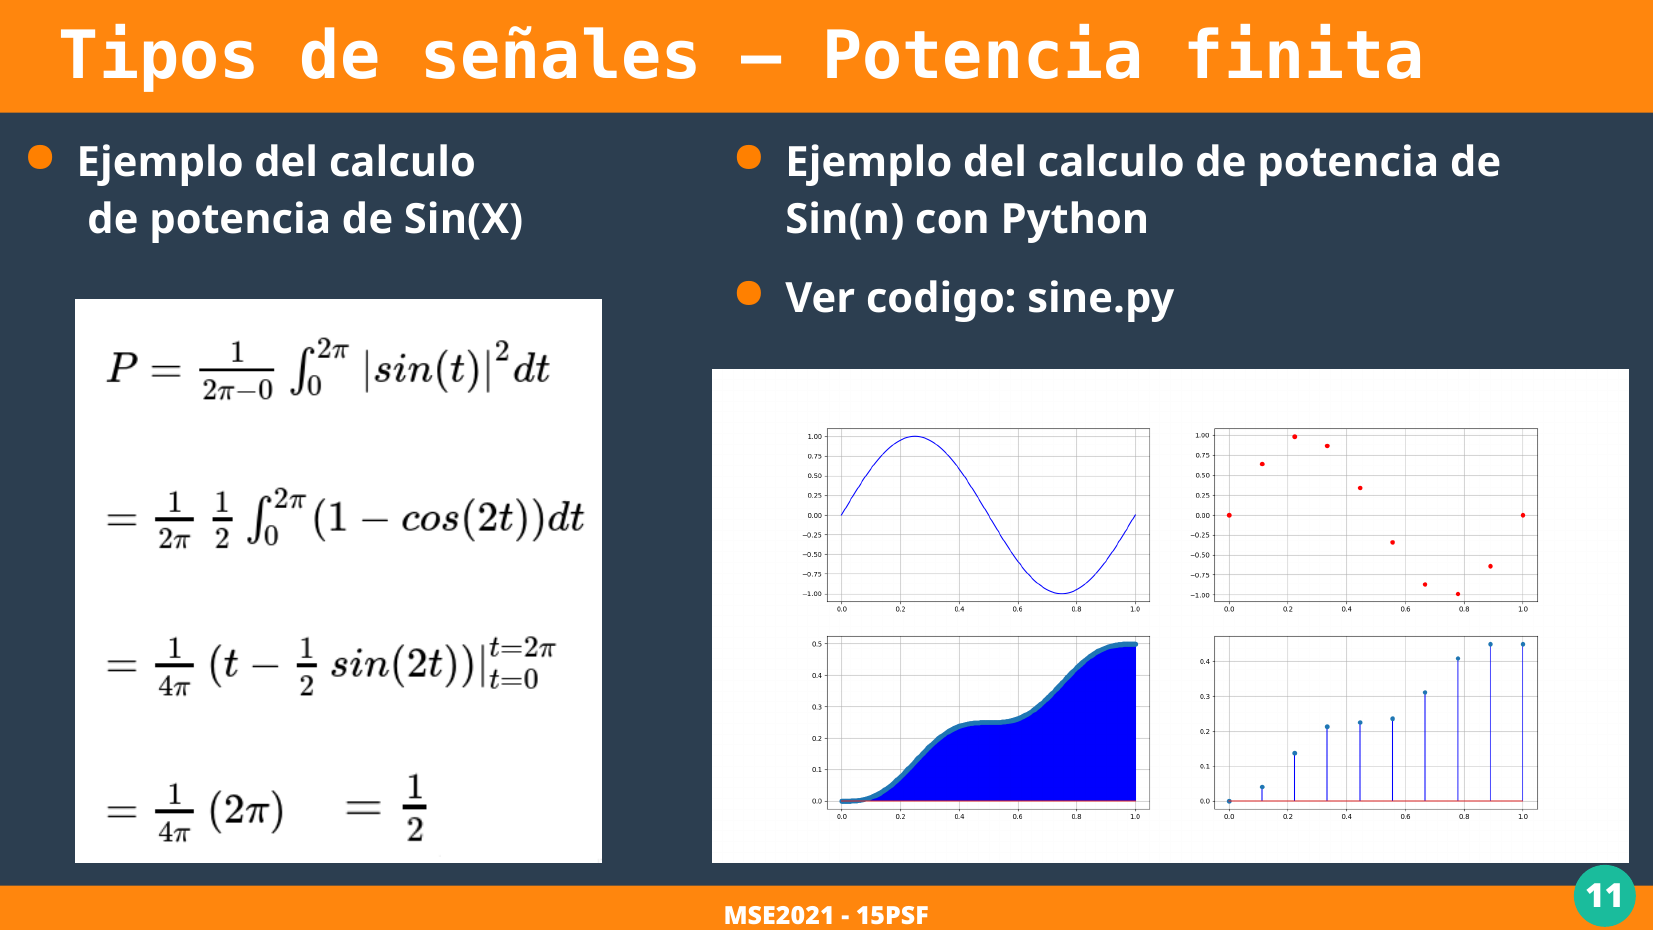

# Tipos de señales – Potencia finita
Ejemplo del calculo
 de potencia de Sin(X)
Ejemplo del calculo de potencia de Sin(n) con Python
Ver codigo: sine.py
MSE2021 - 15PSF